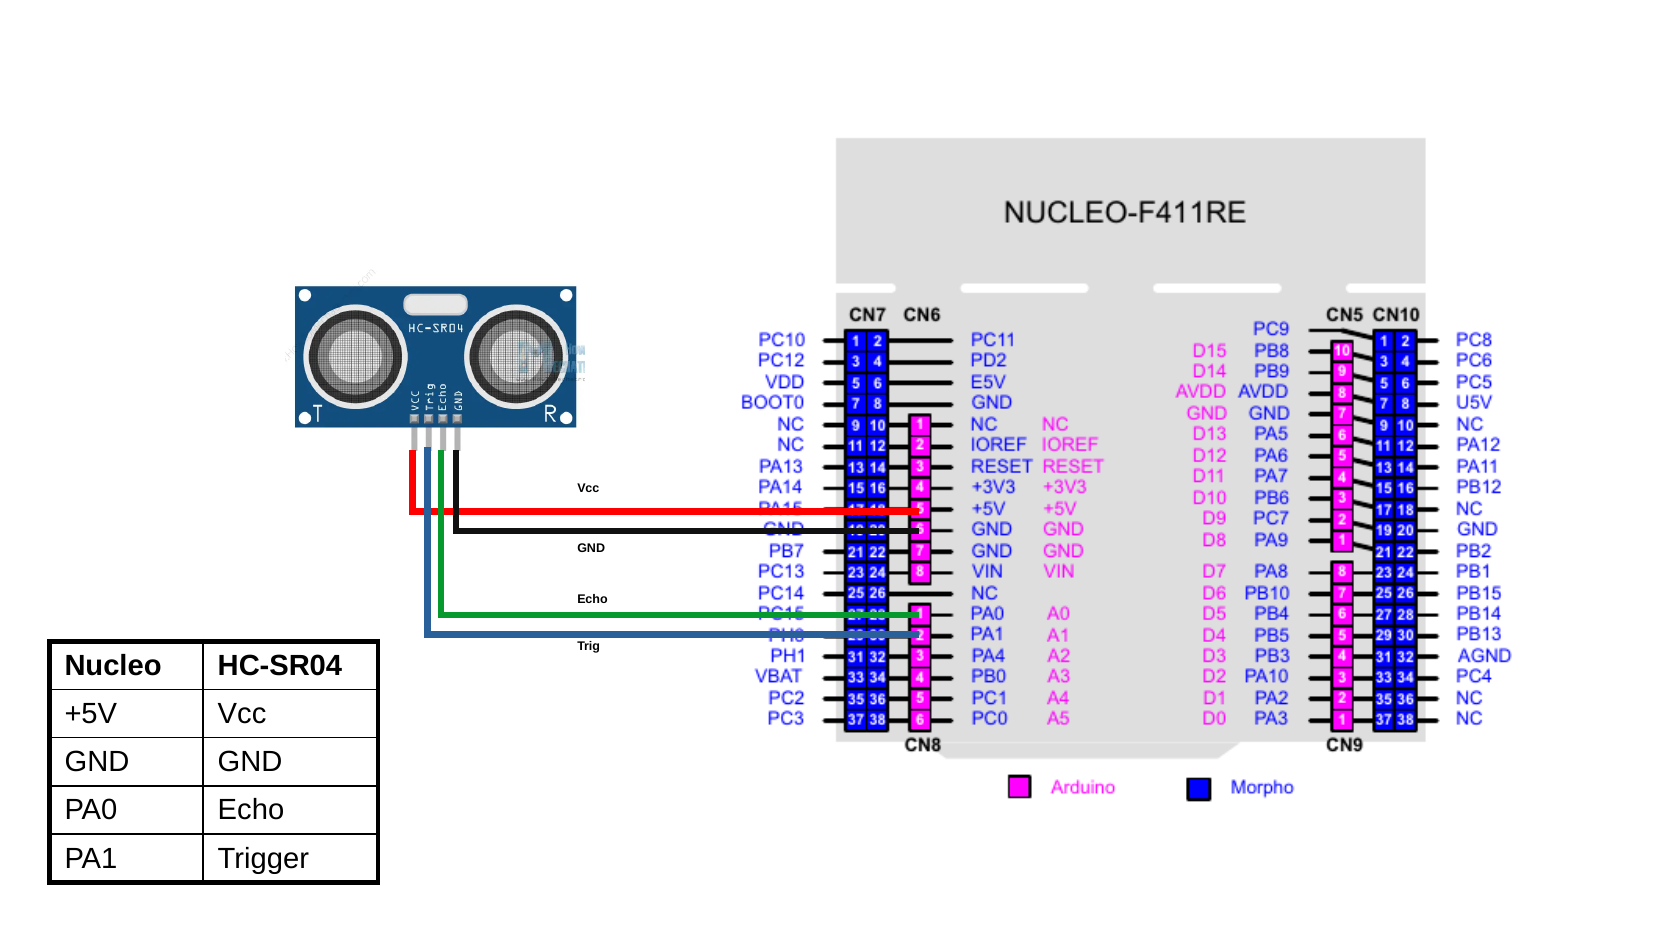

Vcc
GND
Echo
Trig
| Nucleo | HC-SR04 |
| --- | --- |
| +5V | Vcc |
| GND | GND |
| PA0 | Echo |
| PA1 | Trigger |